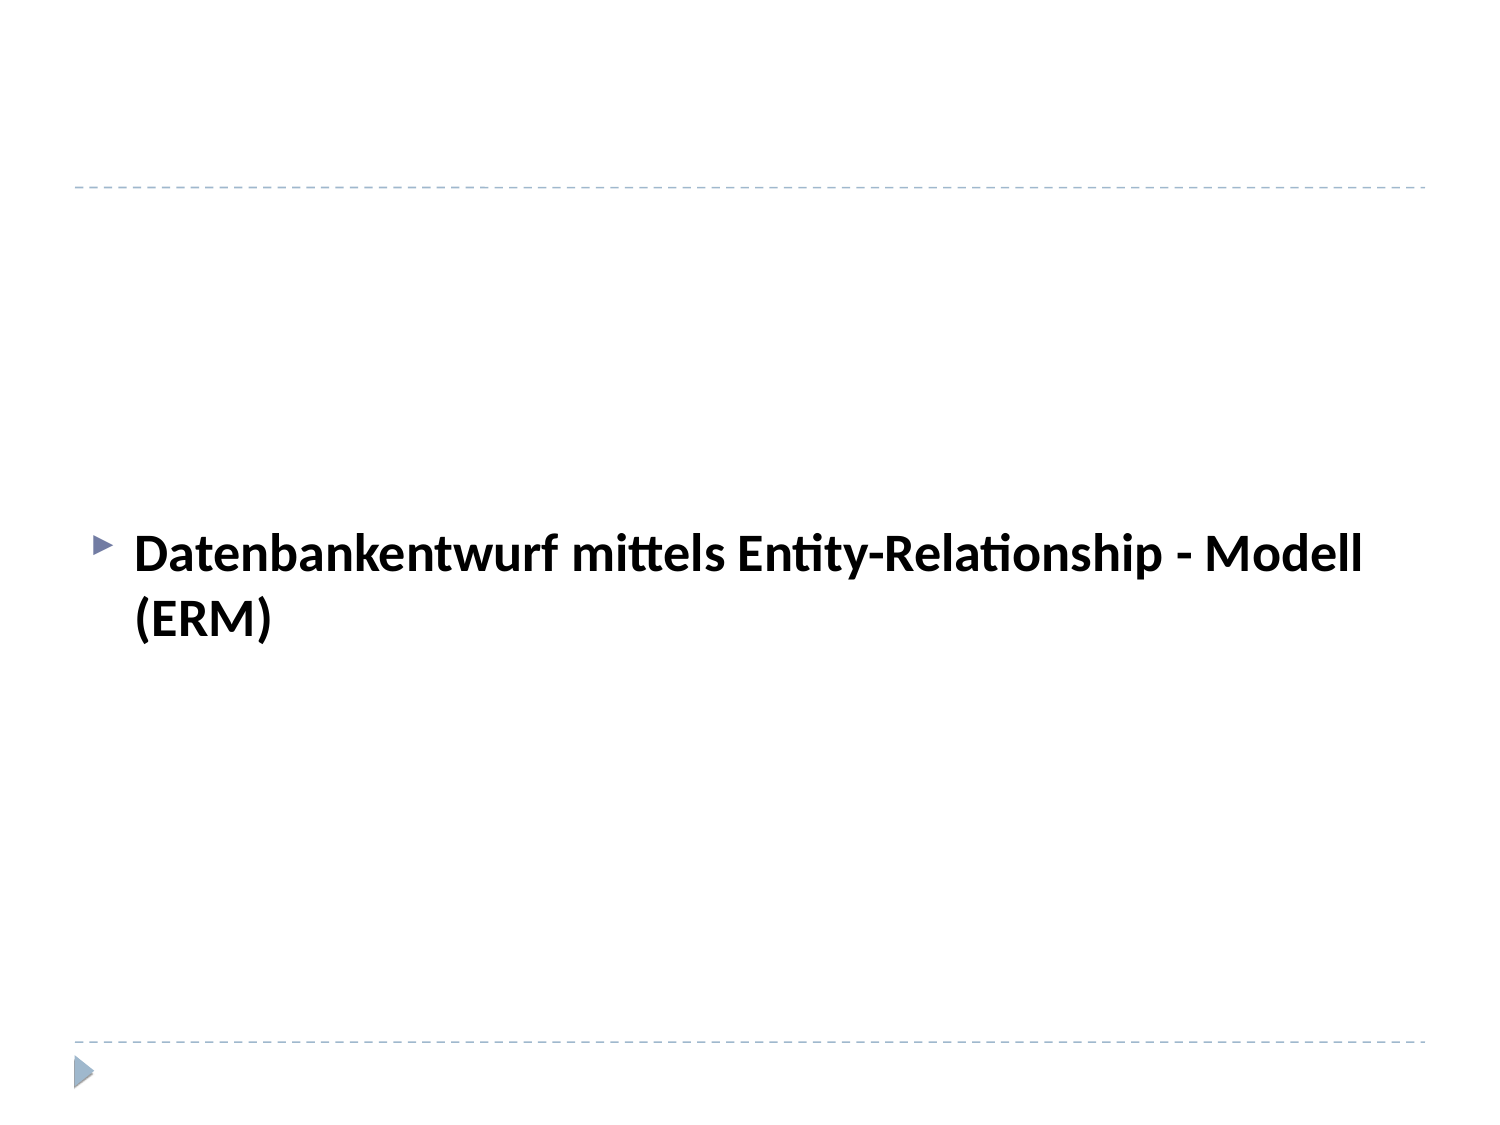

#
Datenbankentwurf mittels Entity-Relationship - Modell (ERM)